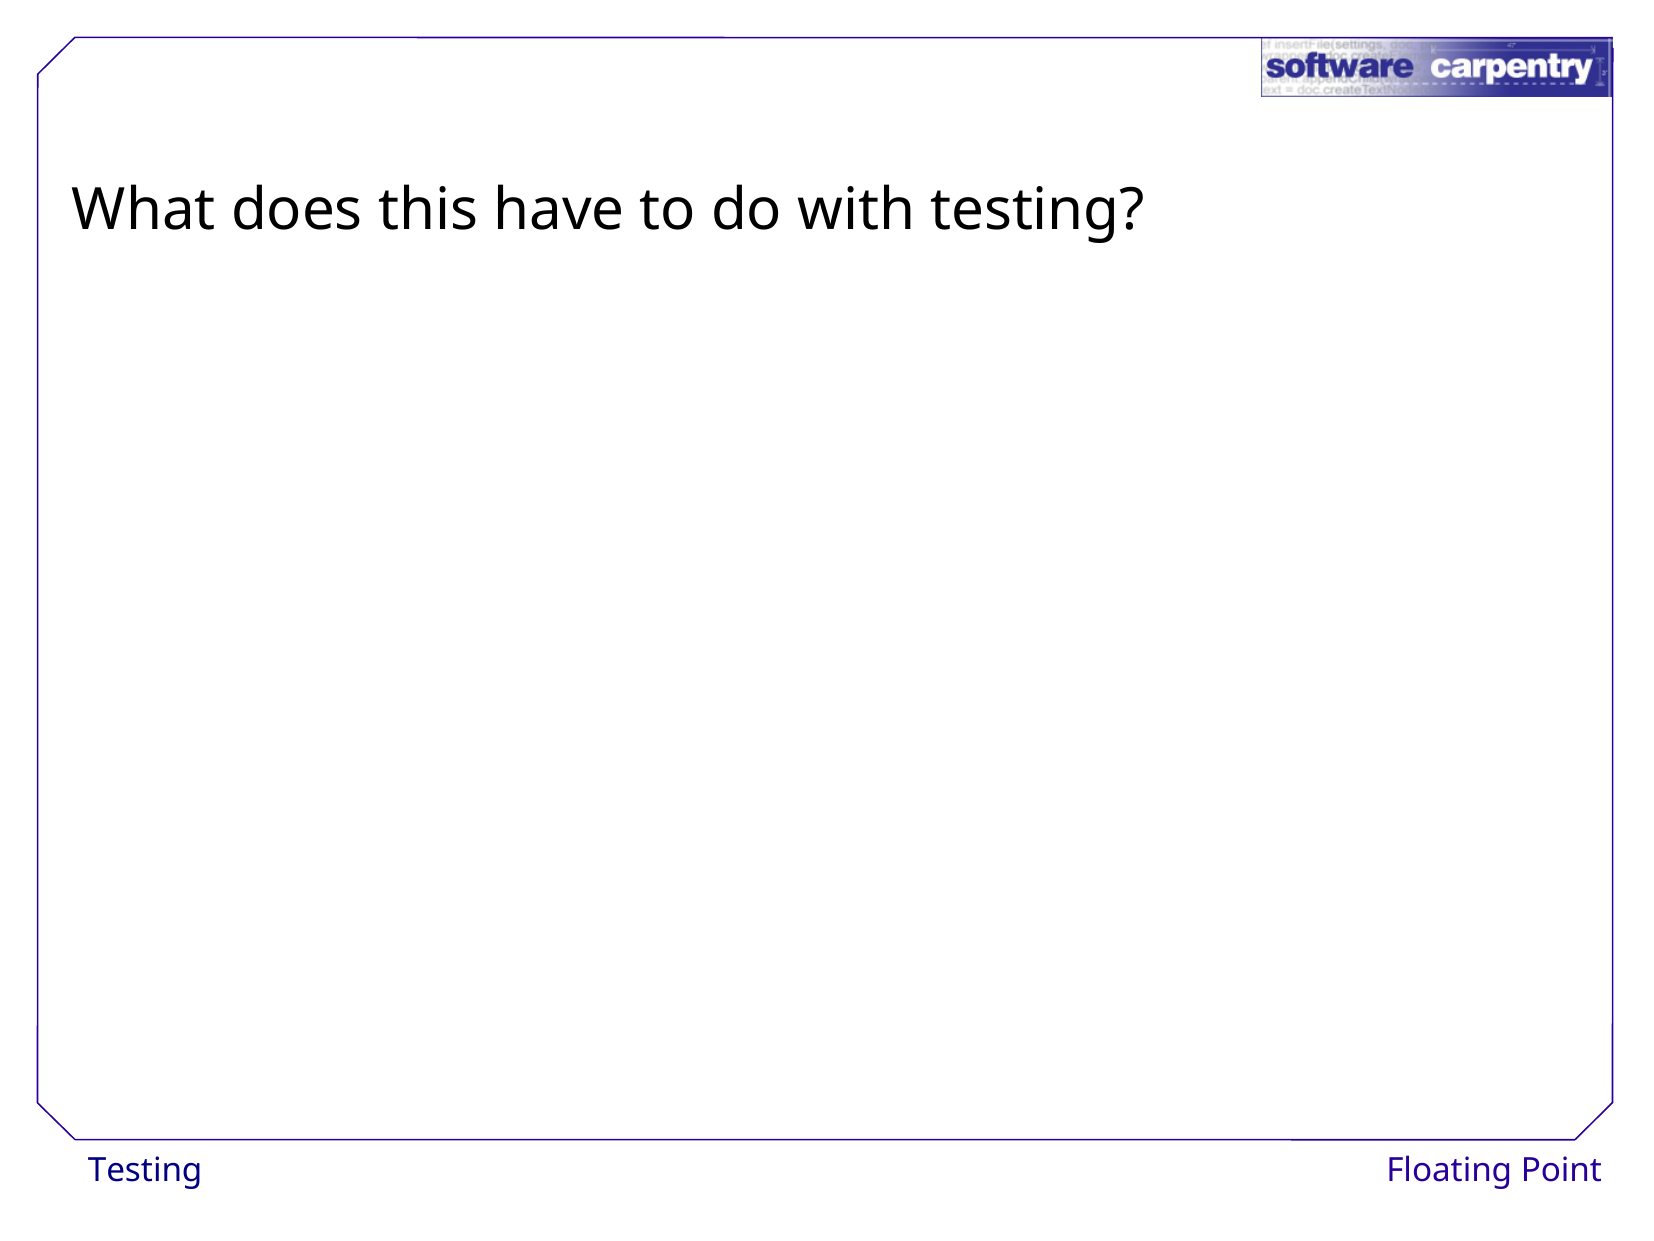

What does this have to do with testing?